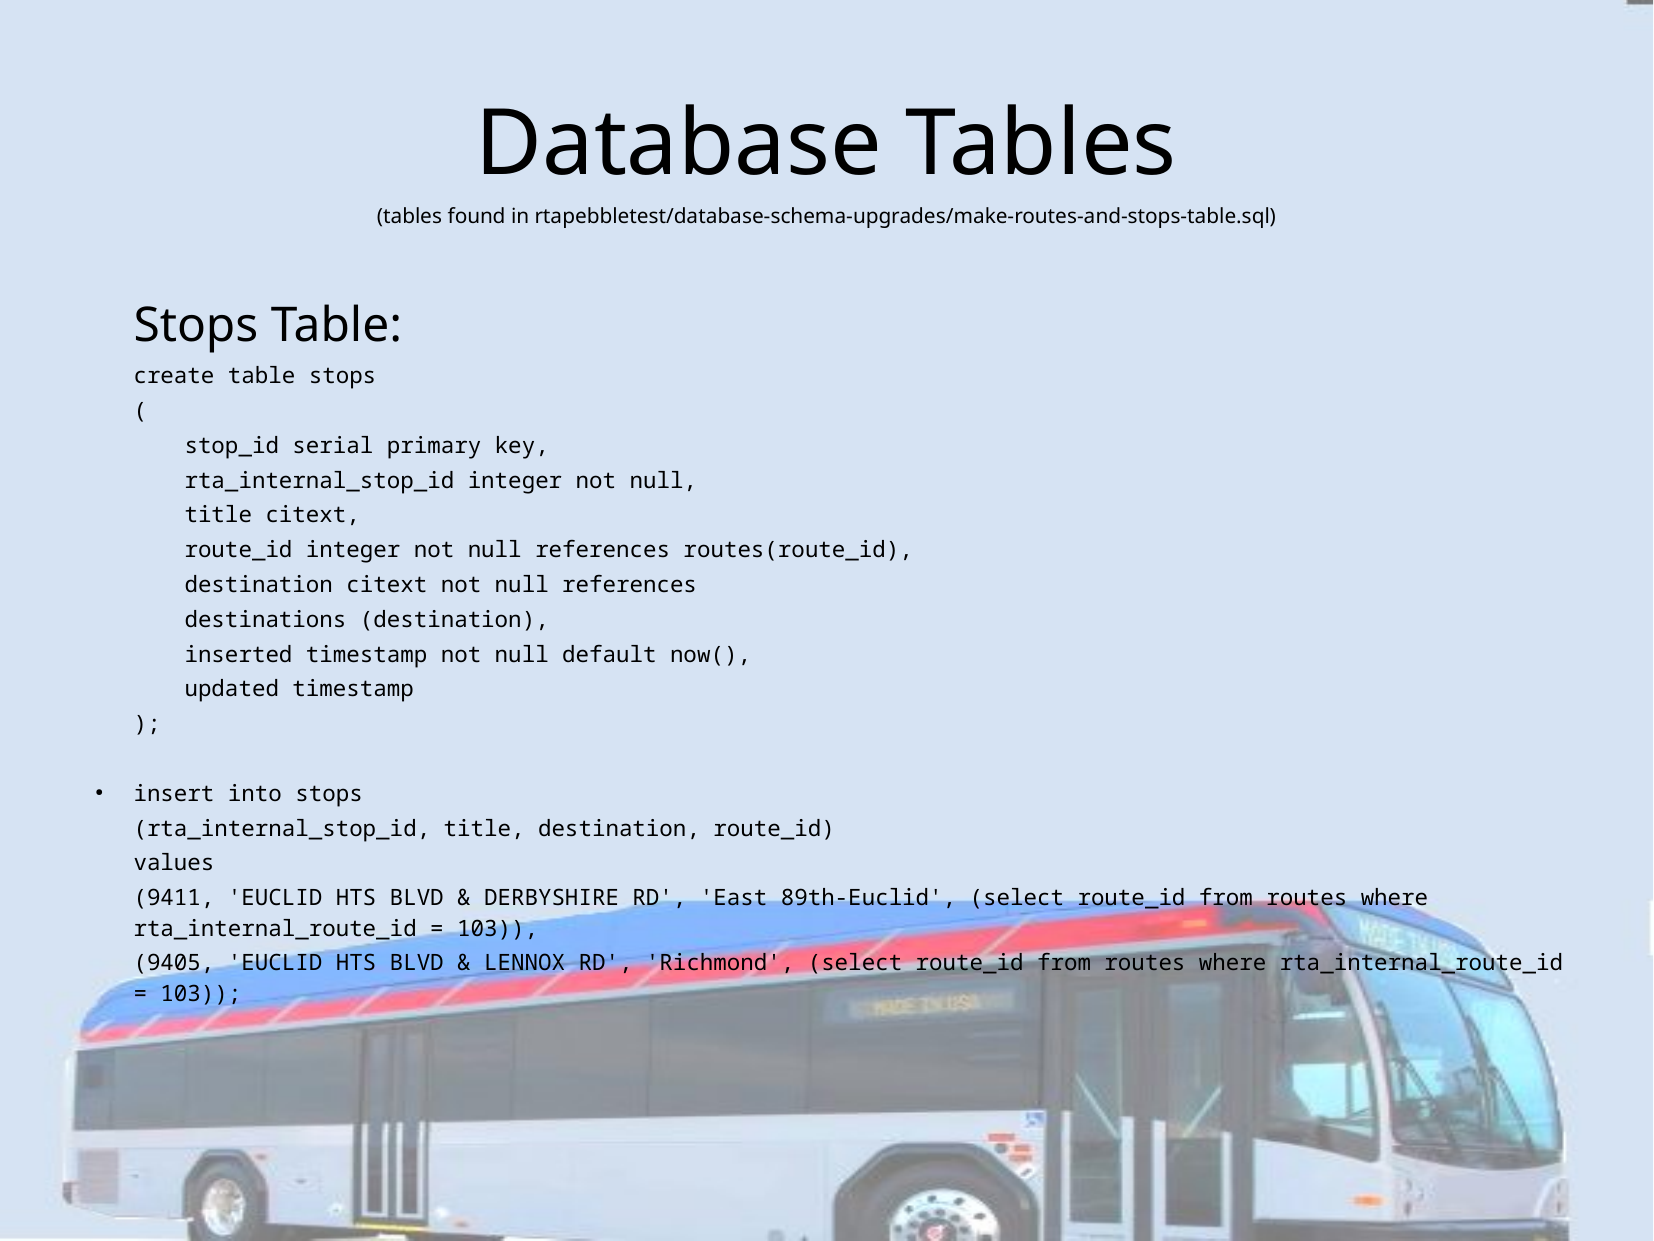

# Database Tables (tables found in rtapebbletest/database-schema-upgrades/make-routes-and-stops-table.sql)
Stops Table:
create table stops
(
stop_id serial primary key,
rta_internal_stop_id integer not null,
title citext,
route_id integer not null references routes(route_id),
destination citext not null references
destinations (destination),
inserted timestamp not null default now(),
updated timestamp
);
insert into stops
(rta_internal_stop_id, title, destination, route_id)
values
(9411, 'EUCLID HTS BLVD & DERBYSHIRE RD', 'East 89th-Euclid', (select route_id from routes where rta_internal_route_id = 103)),
(9405, 'EUCLID HTS BLVD & LENNOX RD', 'Richmond', (select route_id from routes where rta_internal_route_id = 103));